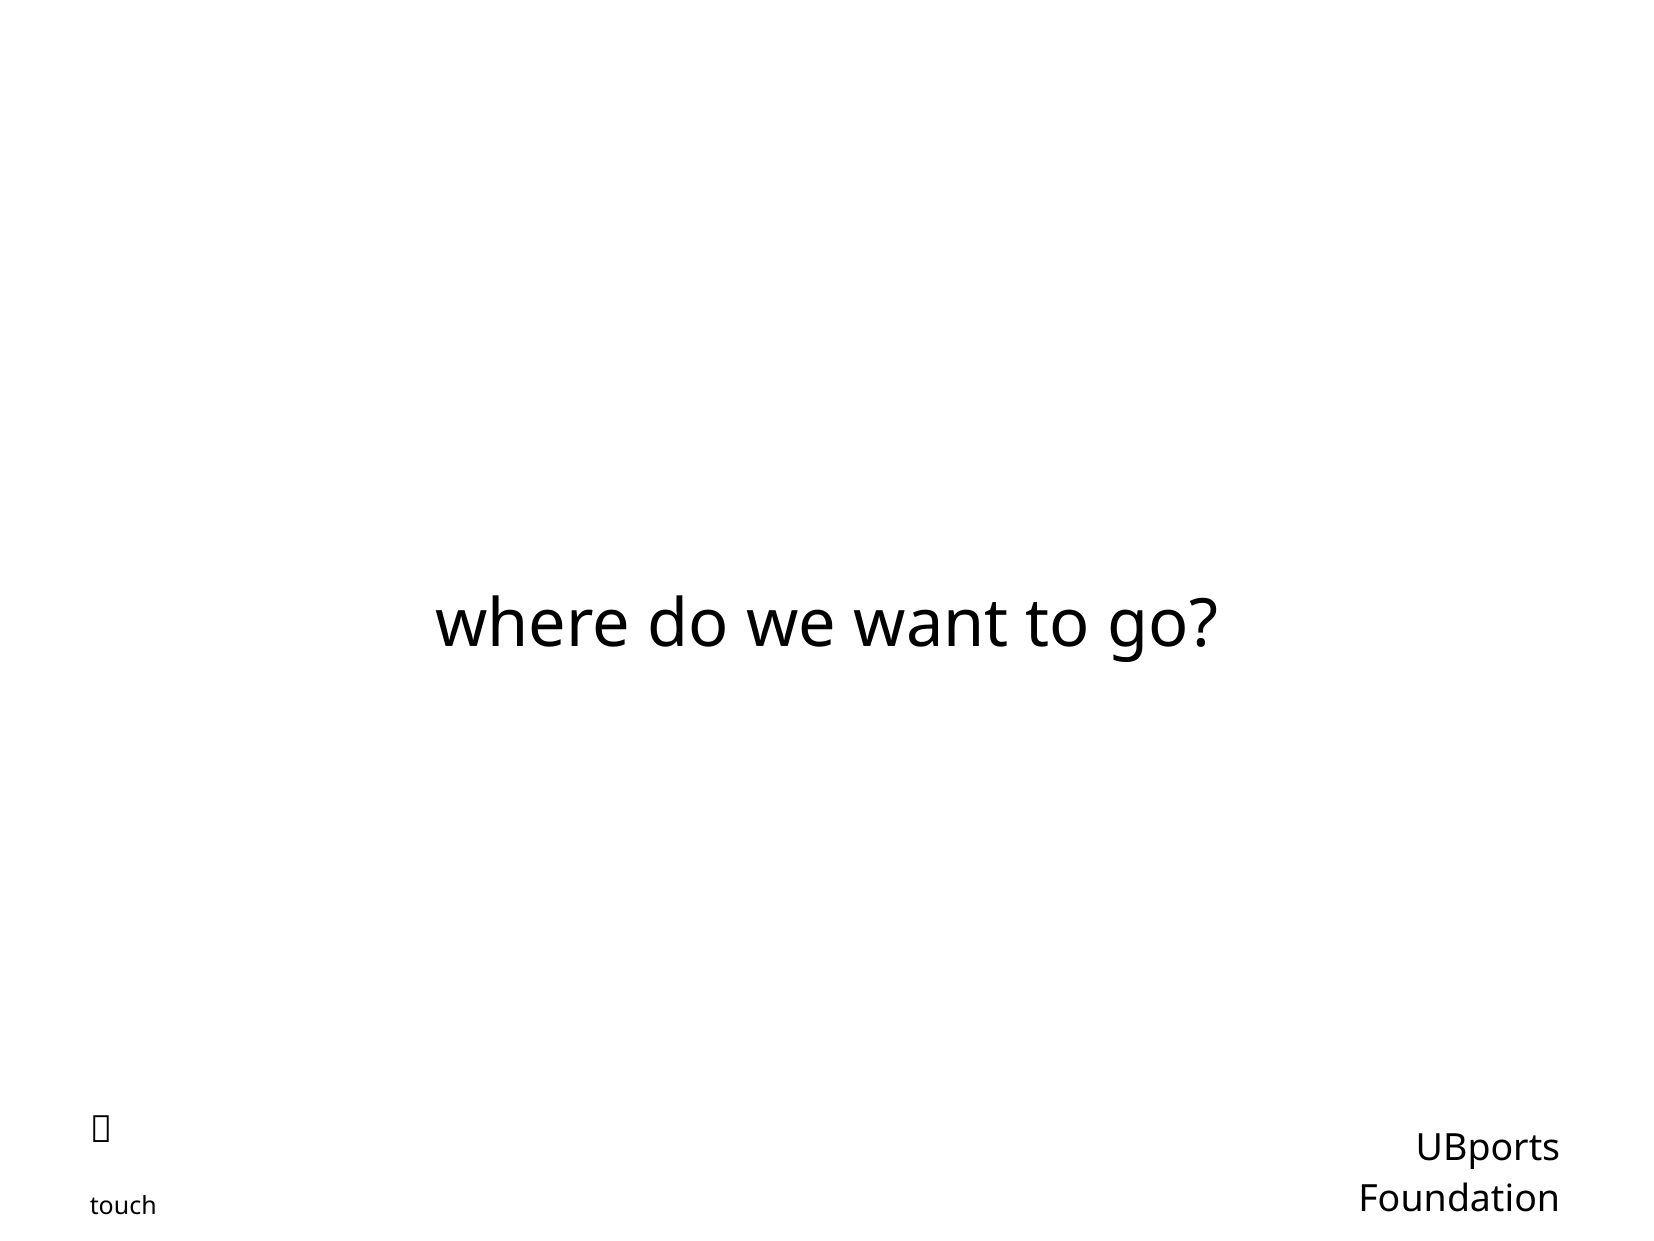

# where do we want to go?